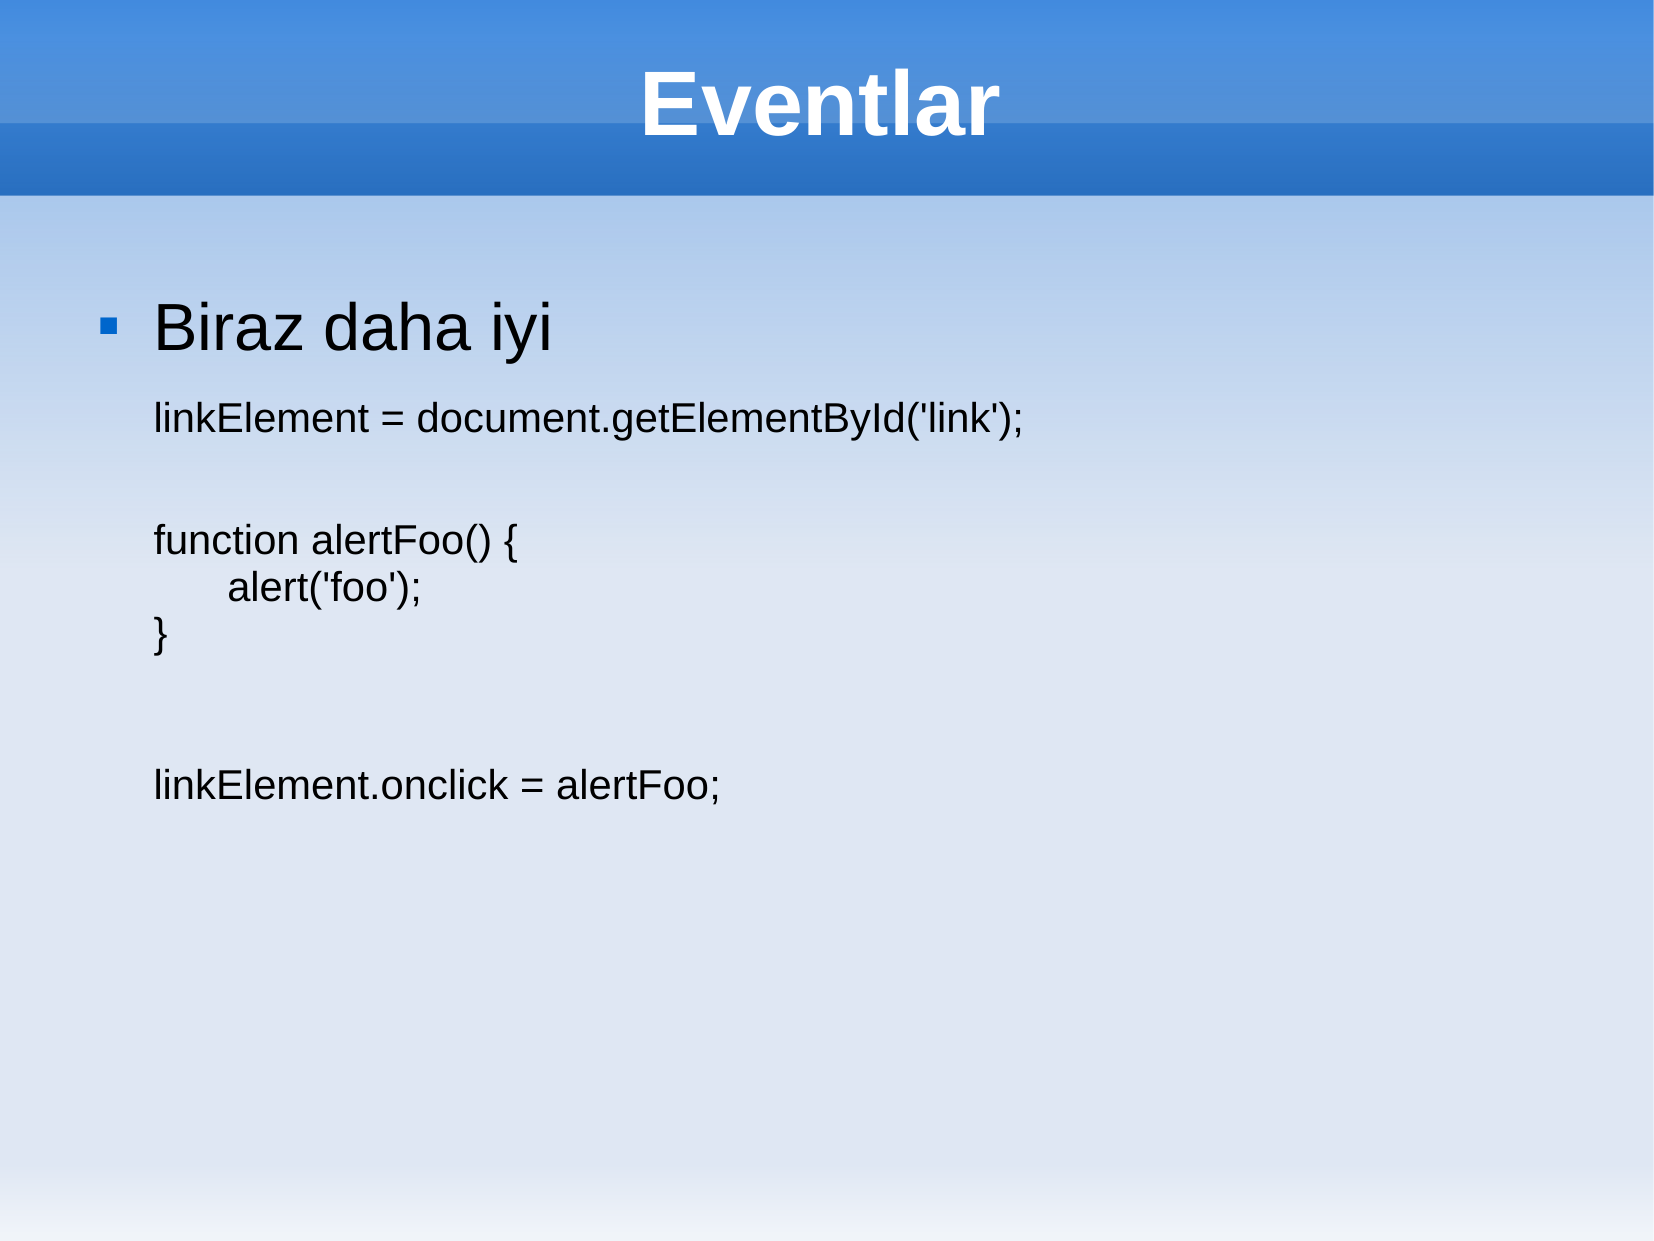

# Eventlar
Biraz daha iyi
linkElement = document.getElementById('link');
function alertFoo() {
 	alert('foo');
}
linkElement.onclick = alertFoo;